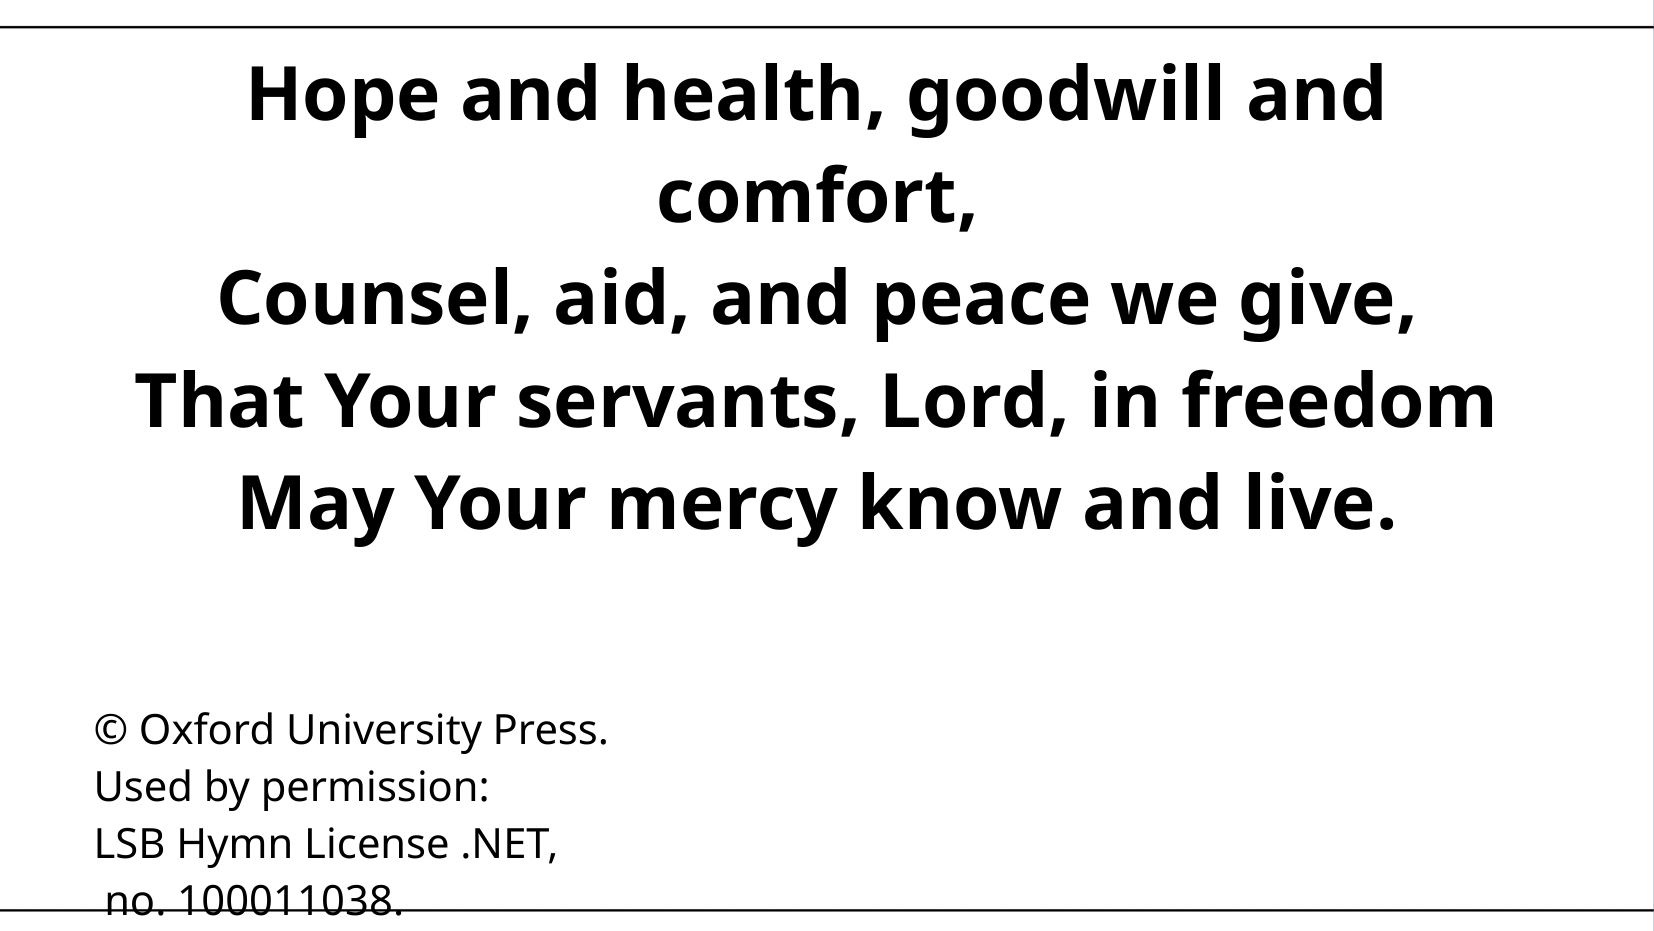

Hope and health, goodwill and comfort,
Counsel, aid, and peace we give,
That Your servants, Lord, in freedom
May Your mercy know and live.
© Oxford University Press.
Used by permission:
LSB Hymn License .NET,
 no. 100011038.